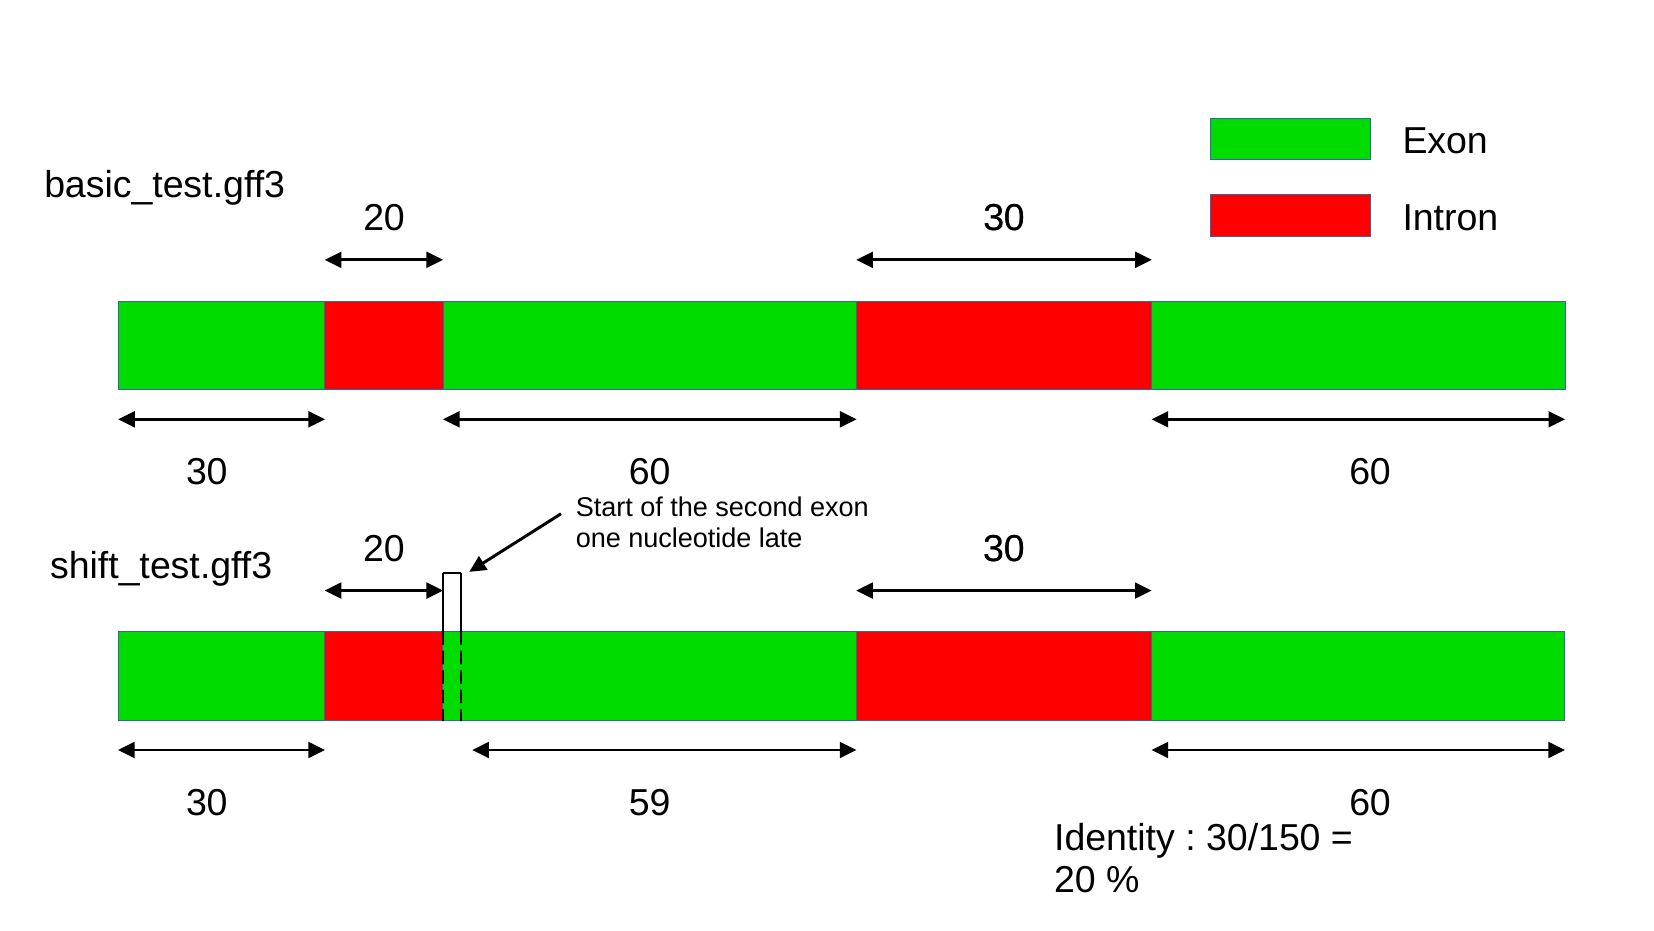

Exon
basic_test.gff3
20
30
30
Intron
30
60
60
Start of the second exon one nucleotide late
20
30
30
shift_test.gff3
30
59
60
Identity : 30/150 = 20 %